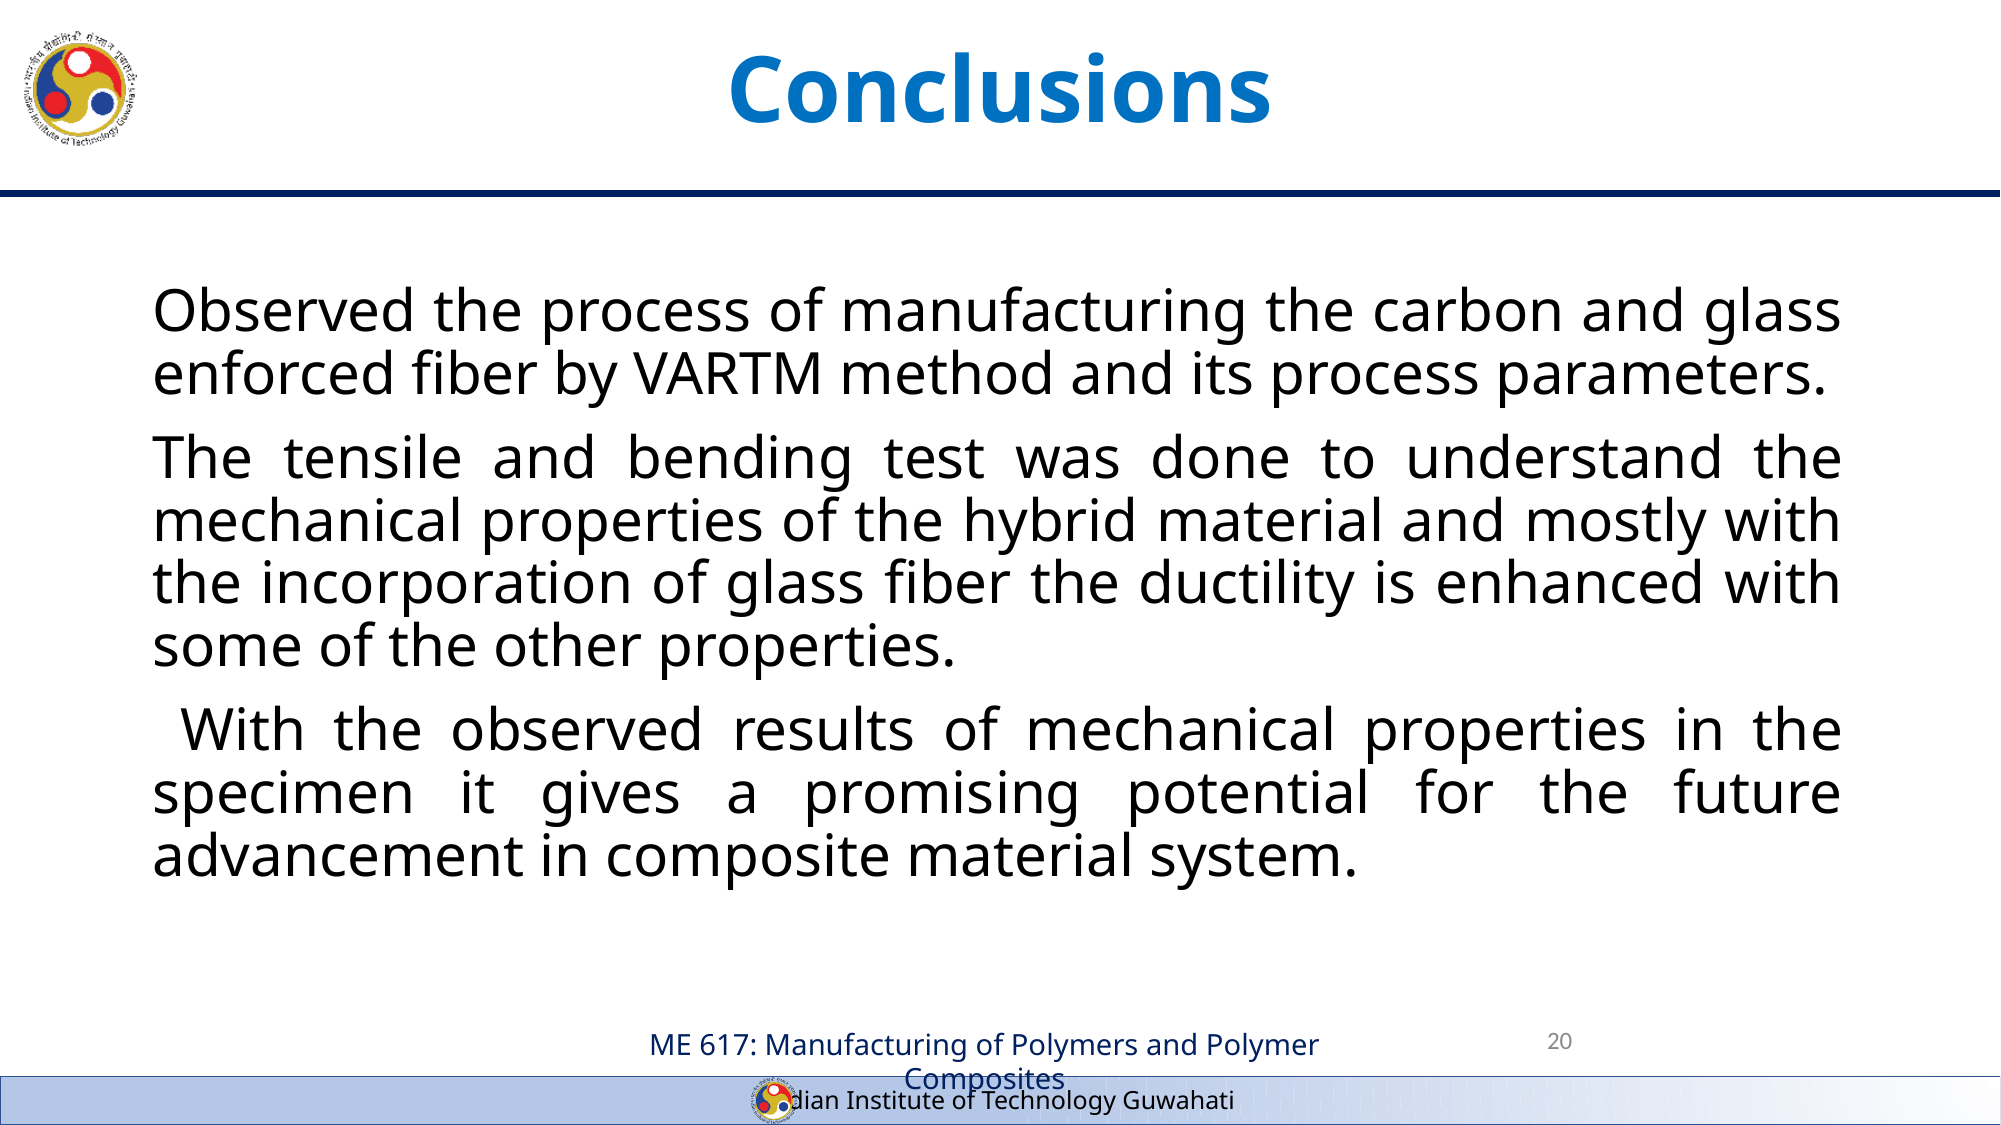

# Conclusions
Observed the process of manufacturing the carbon and glass enforced fiber by VARTM method and its process parameters.
The tensile and bending test was done to understand the mechanical properties of the hybrid material and mostly with the incorporation of glass fiber the ductility is enhanced with some of the other properties.
 With the observed results of mechanical properties in the specimen it gives a promising potential for the future advancement in composite material system.